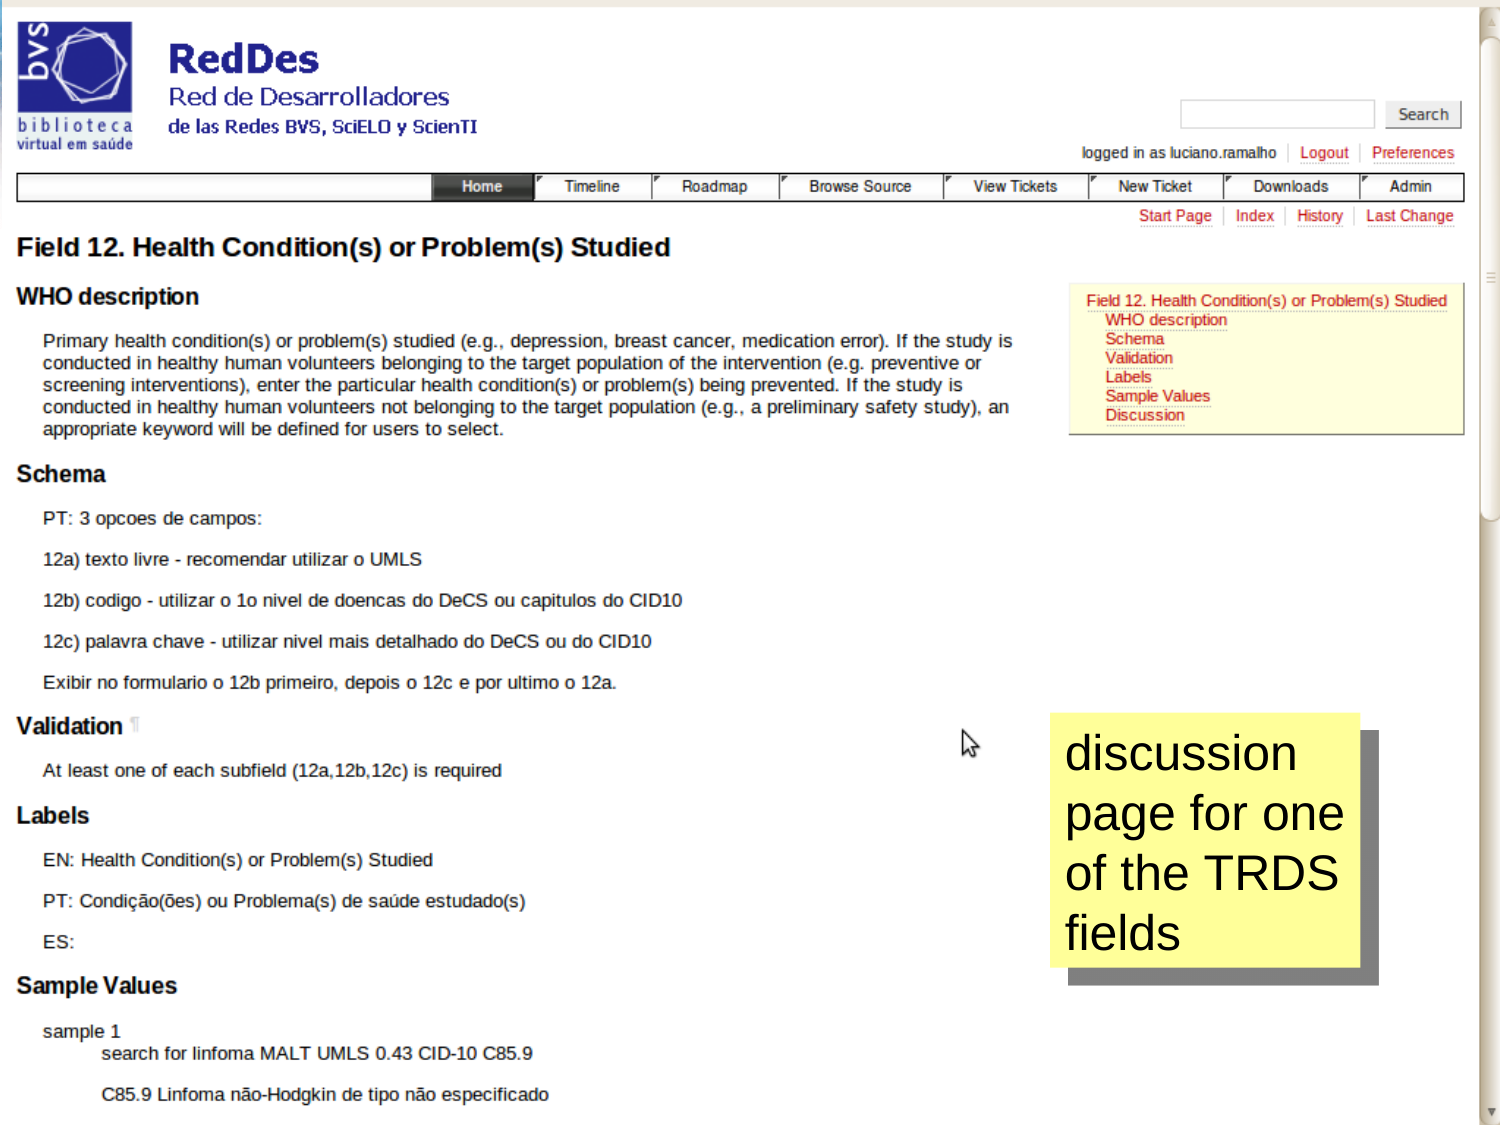

discussion
page for one
of the TRDS
fields